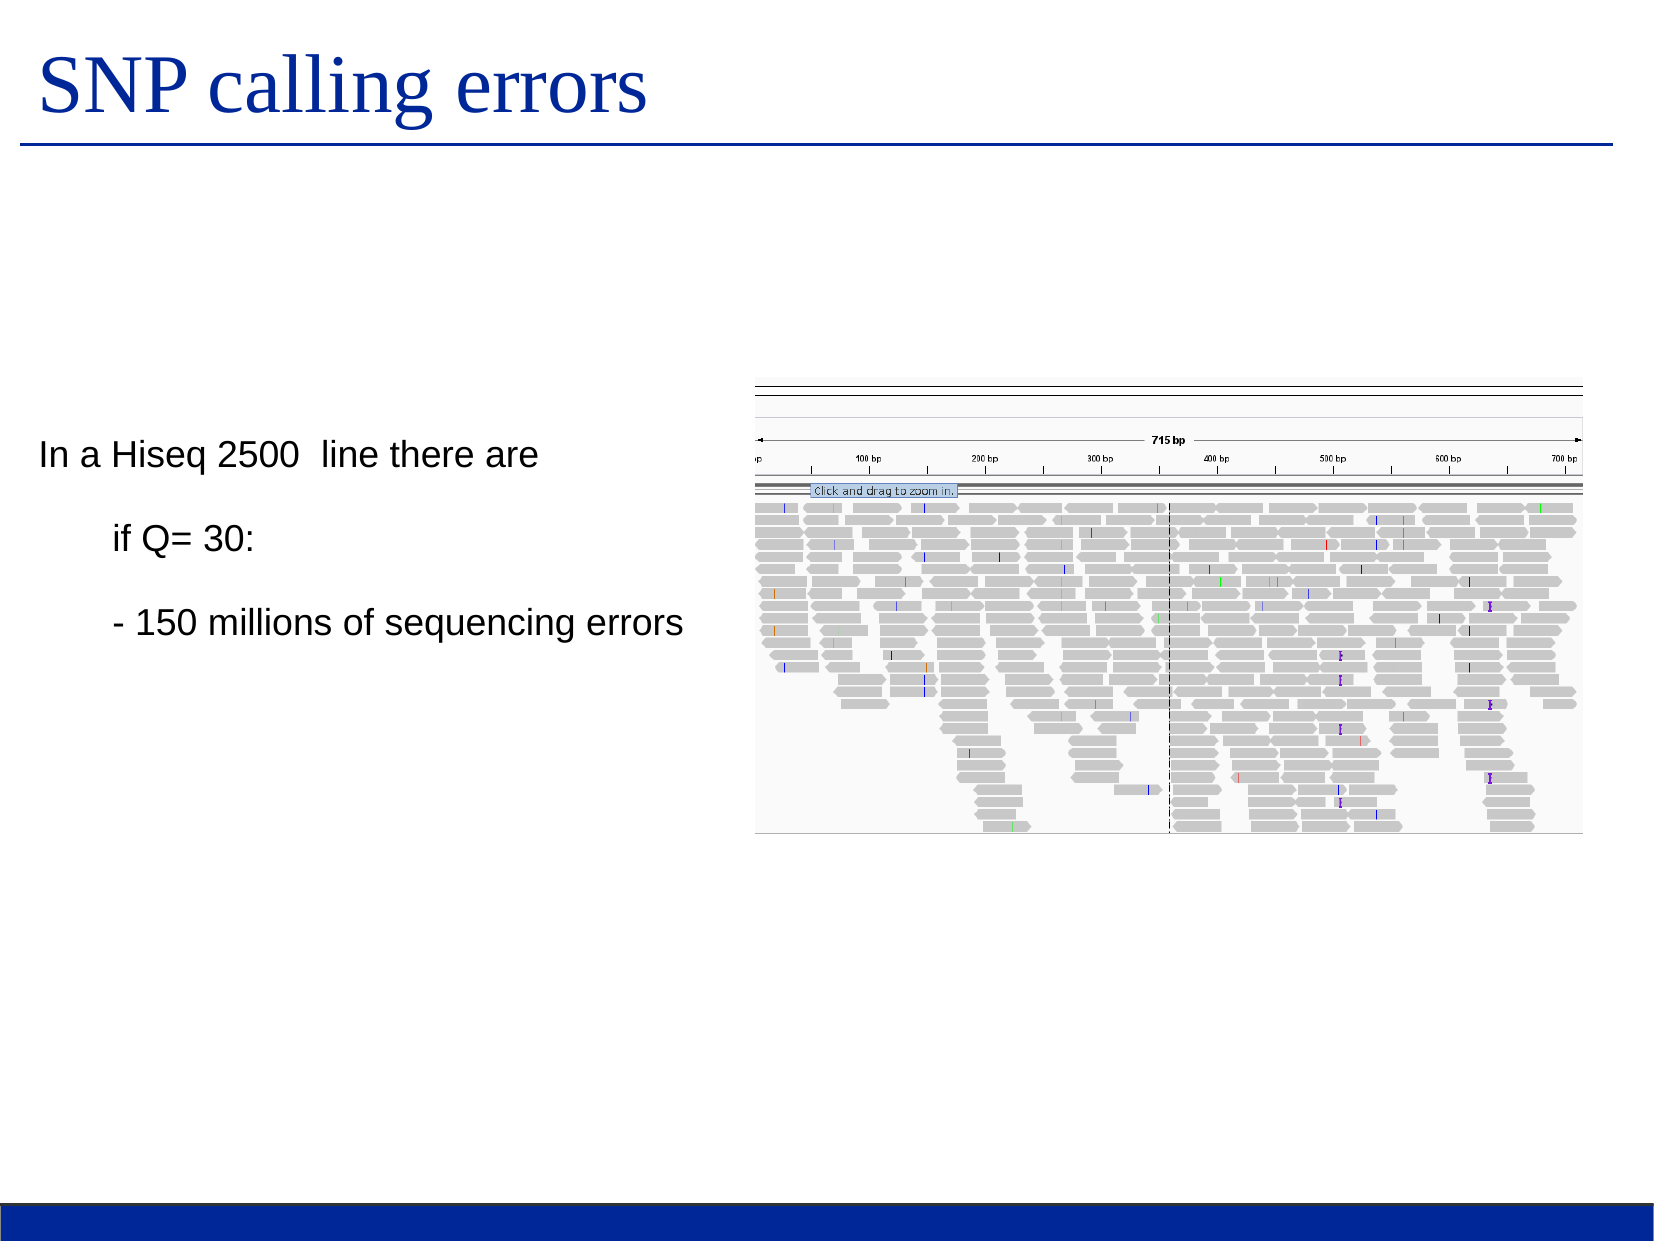

# SNP calling errors
In a Hiseq 2500 line there are
	if Q= 30:
	- 150 millions of sequencing errors